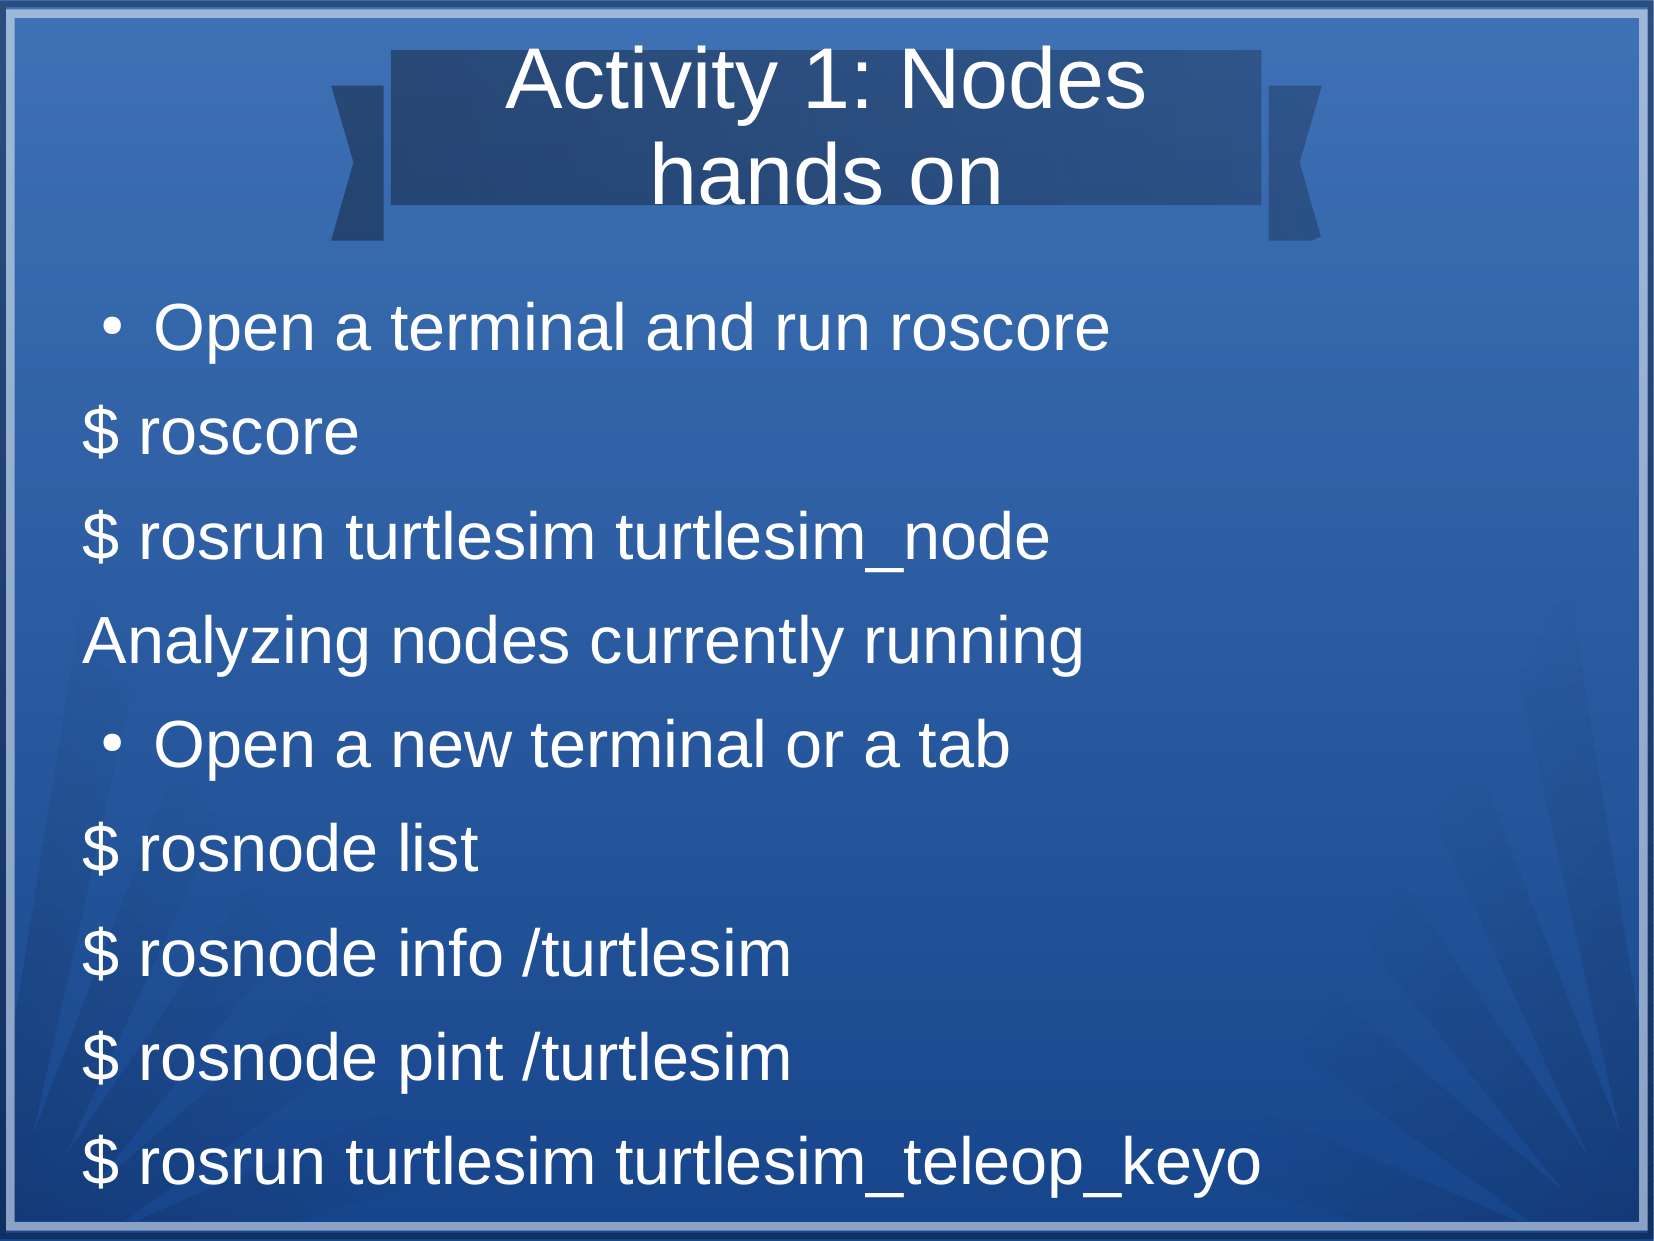

# Activity 1: Nodes hands on
Open a terminal and run roscore
$ roscore
$ rosrun turtlesim turtlesim_node
Analyzing nodes currently running
Open a new terminal or a tab
$ rosnode list
$ rosnode info /turtlesim
$ rosnode pint /turtlesim
$ rosrun turtlesim turtlesim_teleop_keyo